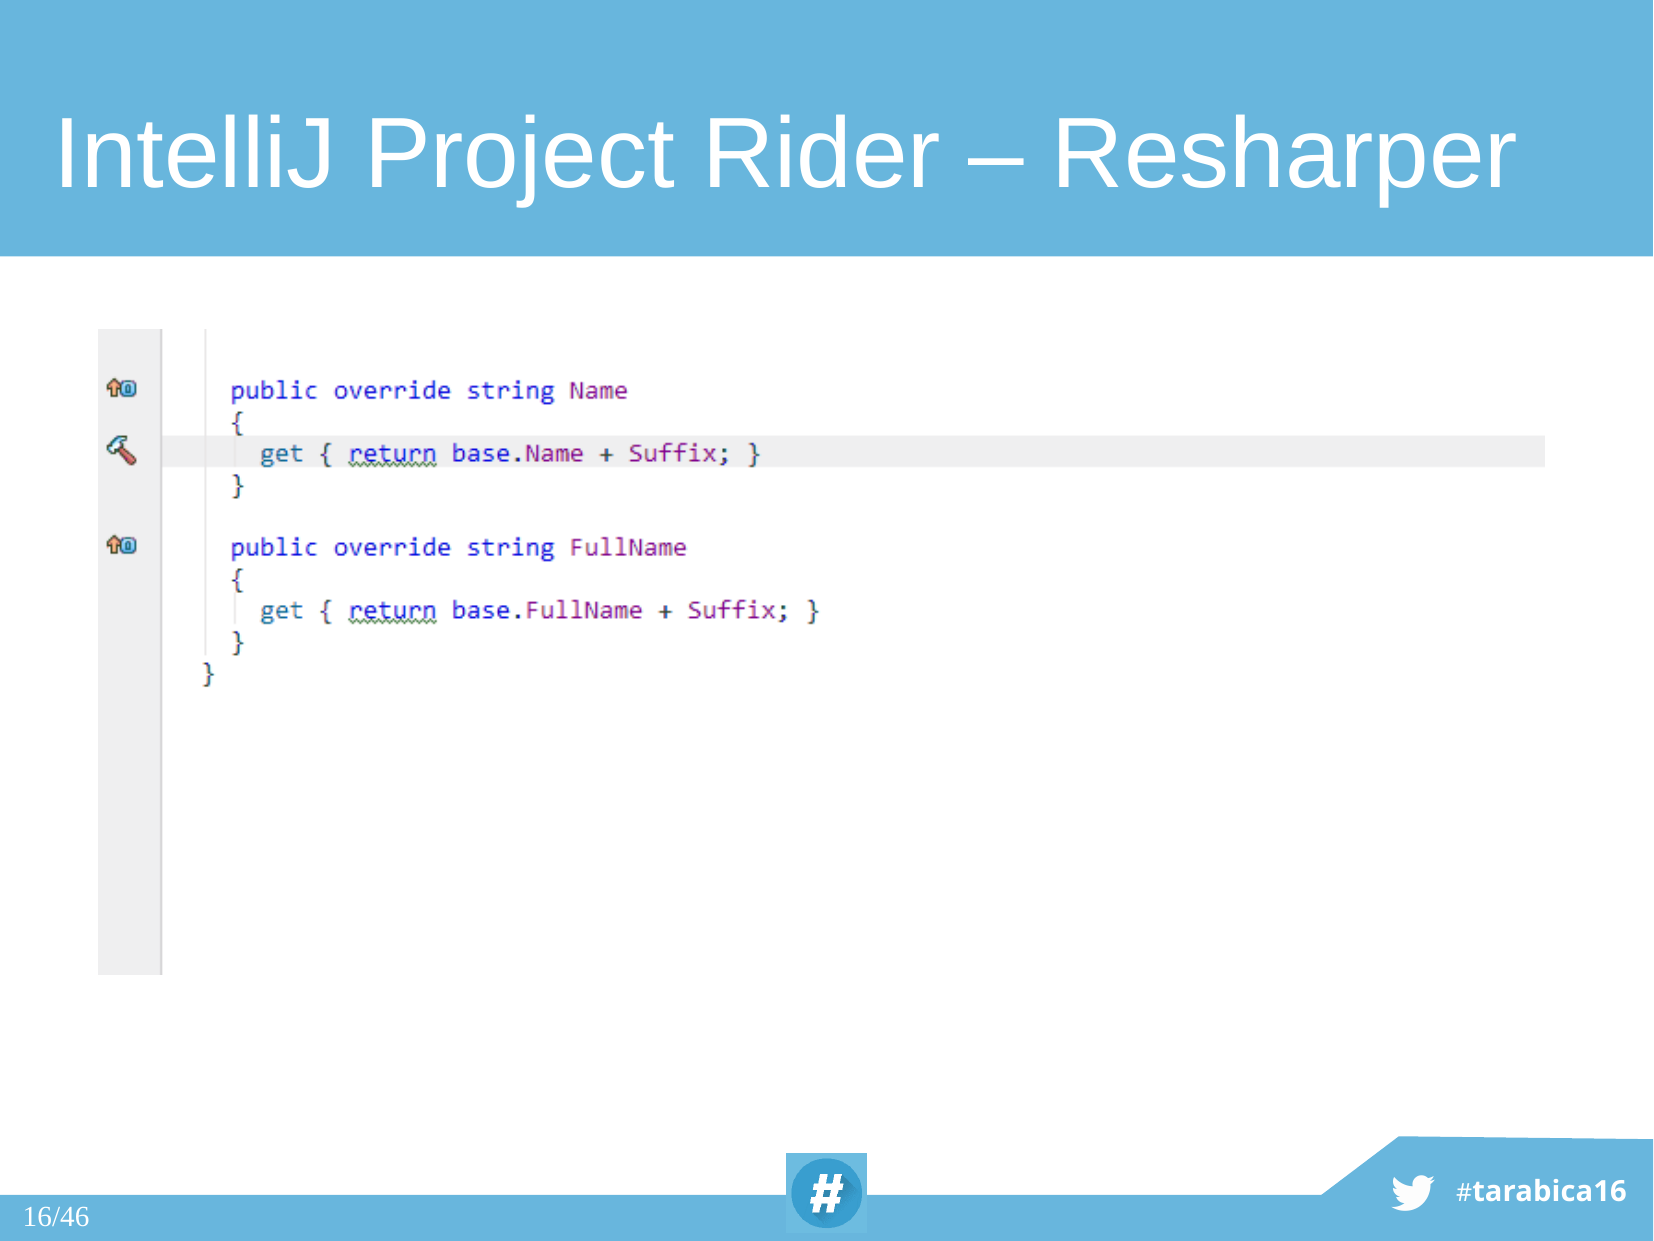

# IntelliJ Project Rider – Resharper
16